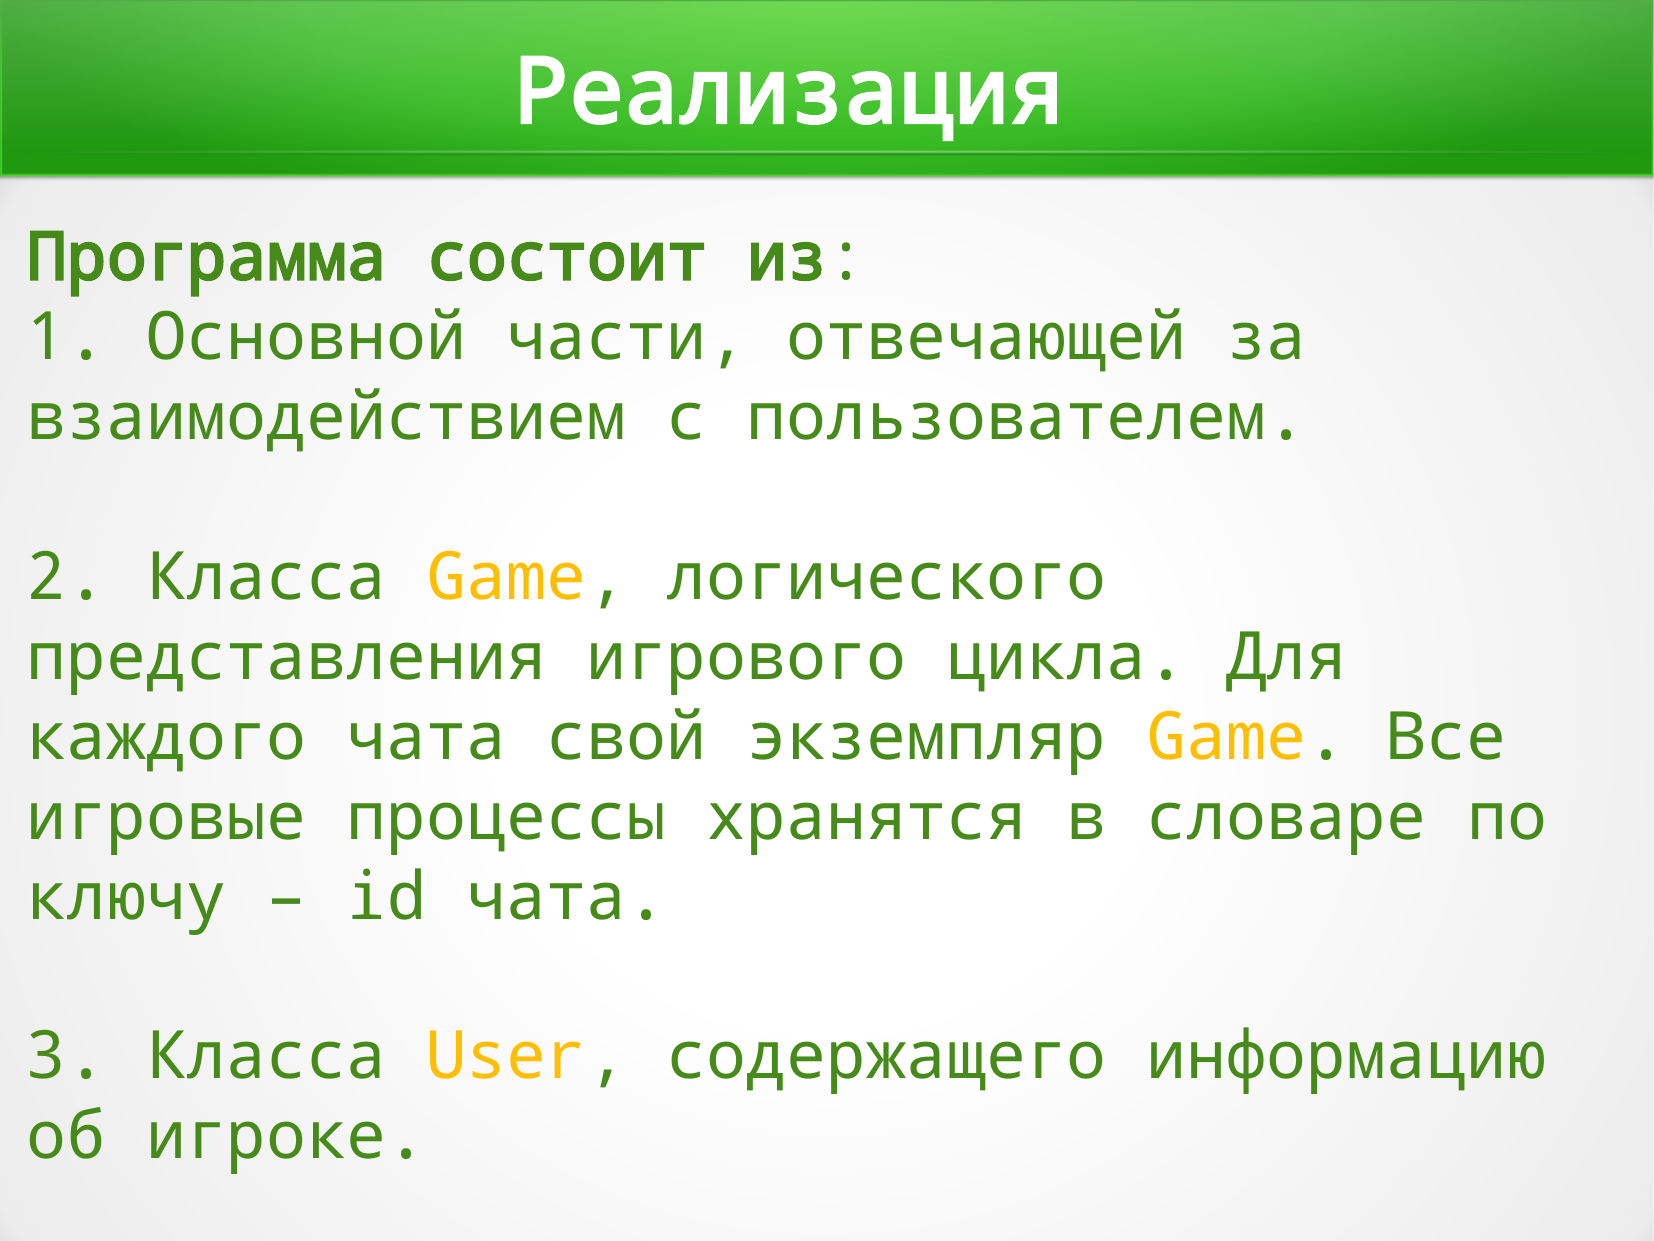

# Реализация
Программа состоит из:
1. Основной части, отвечающей за взаимодействием с пользователем.
2. Класса Game, логического представления игрового цикла. Для каждого чата свой экземпляр Game. Все игровые процессы хранятся в словаре по ключу – id чата.
3. Класса User, содержащего информацию об игроке.